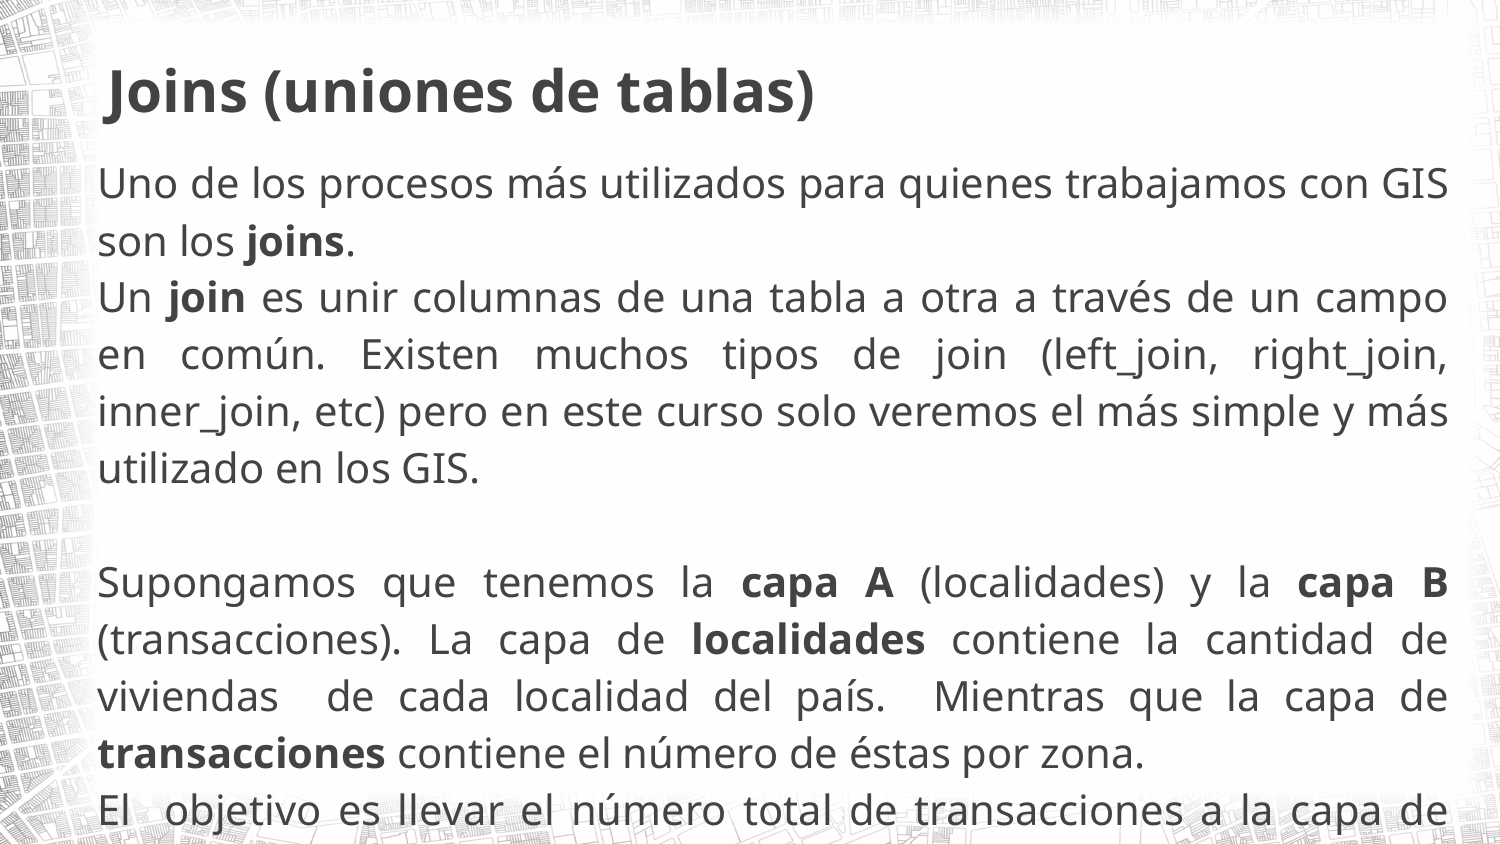

Joins (uniones de tablas)
Uno de los procesos más utilizados para quienes trabajamos con GIS son los joins.
Un join es unir columnas de una tabla a otra a través de un campo en común. Existen muchos tipos de join (left_join, right_join, inner_join, etc) pero en este curso solo veremos el más simple y más utilizado en los GIS.
Supongamos que tenemos la capa A (localidades) y la capa B (transacciones). La capa de localidades contiene la cantidad de viviendas de cada localidad del país. Mientras que la capa de transacciones contiene el número de éstas por zona.
El objetivo es llevar el número total de transacciones a la capa de localidades para luego armar un indicador.